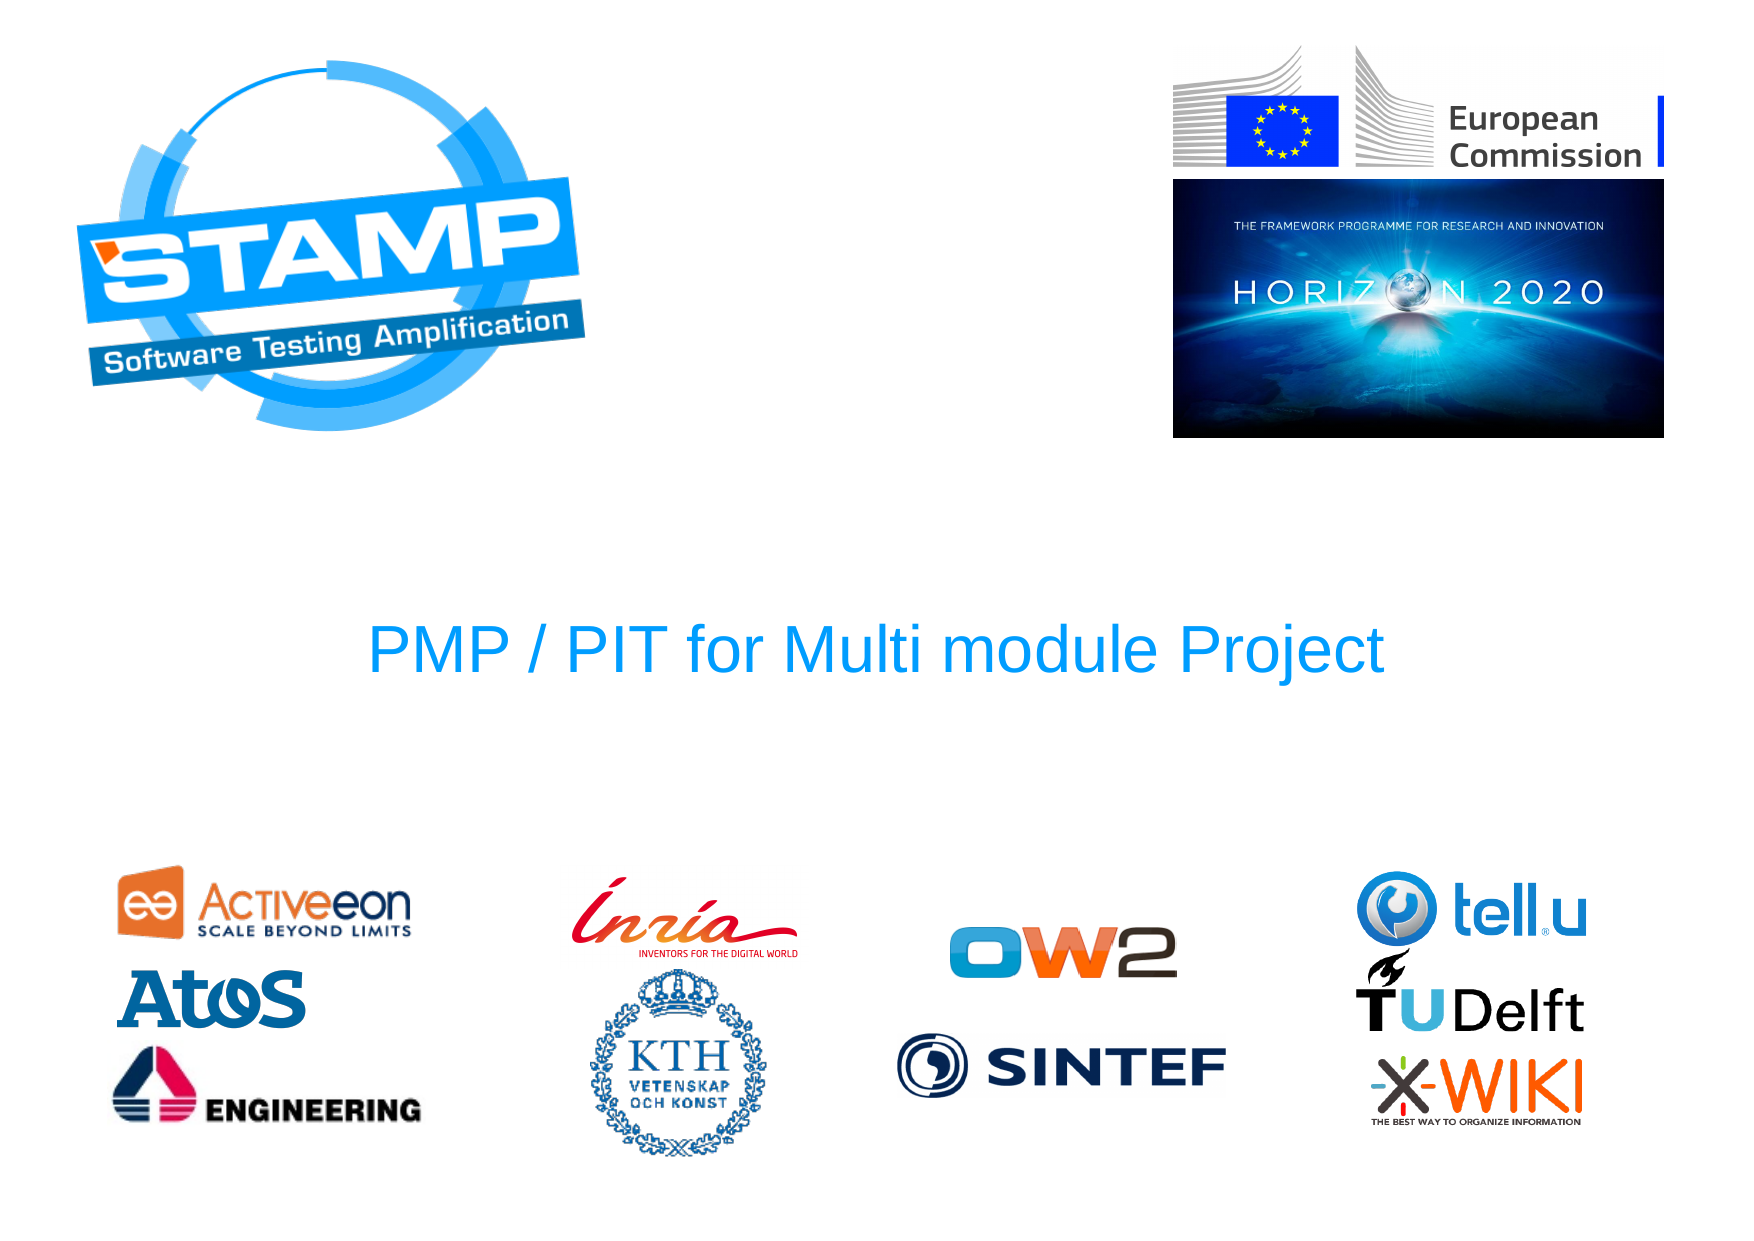

# PMP / PIT for Multi module Project